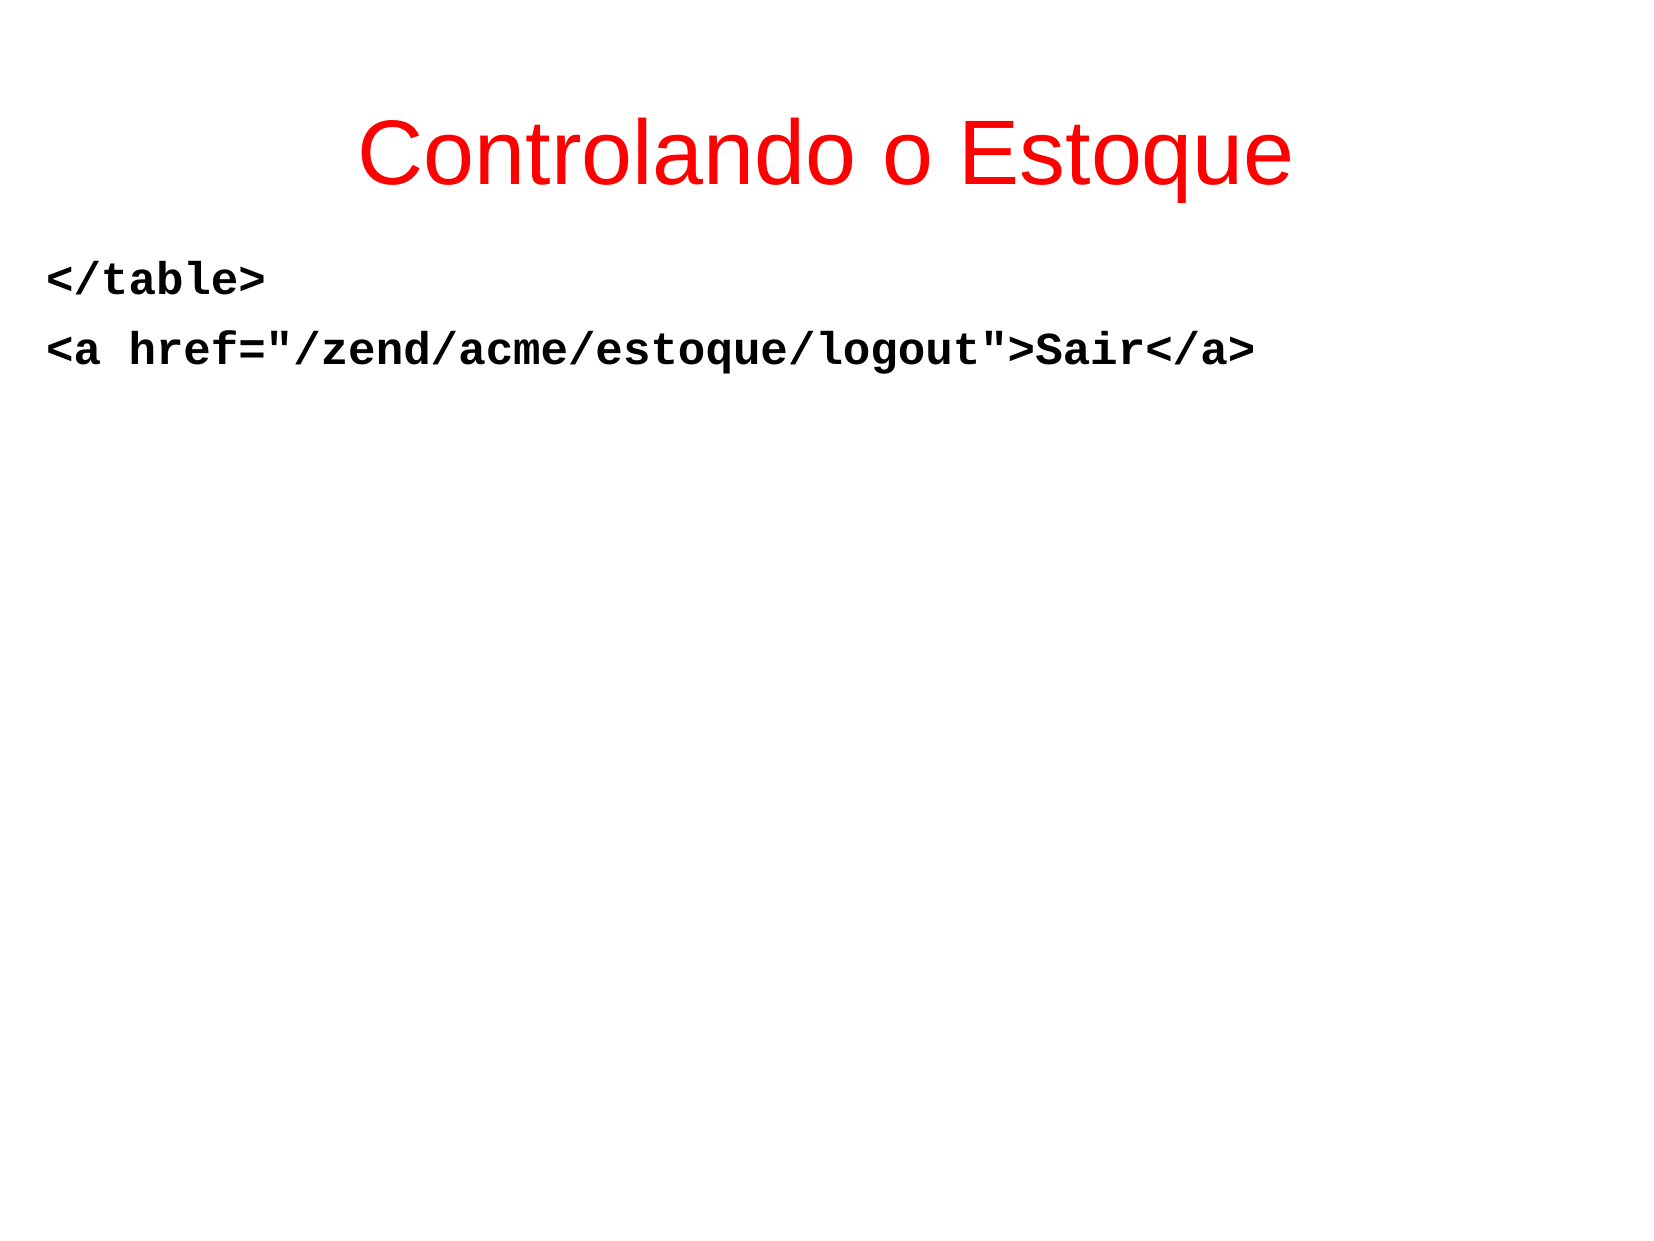

# Controlando o Estoque
</table>
<a href="/zend/acme/estoque/logout">Sair</a>